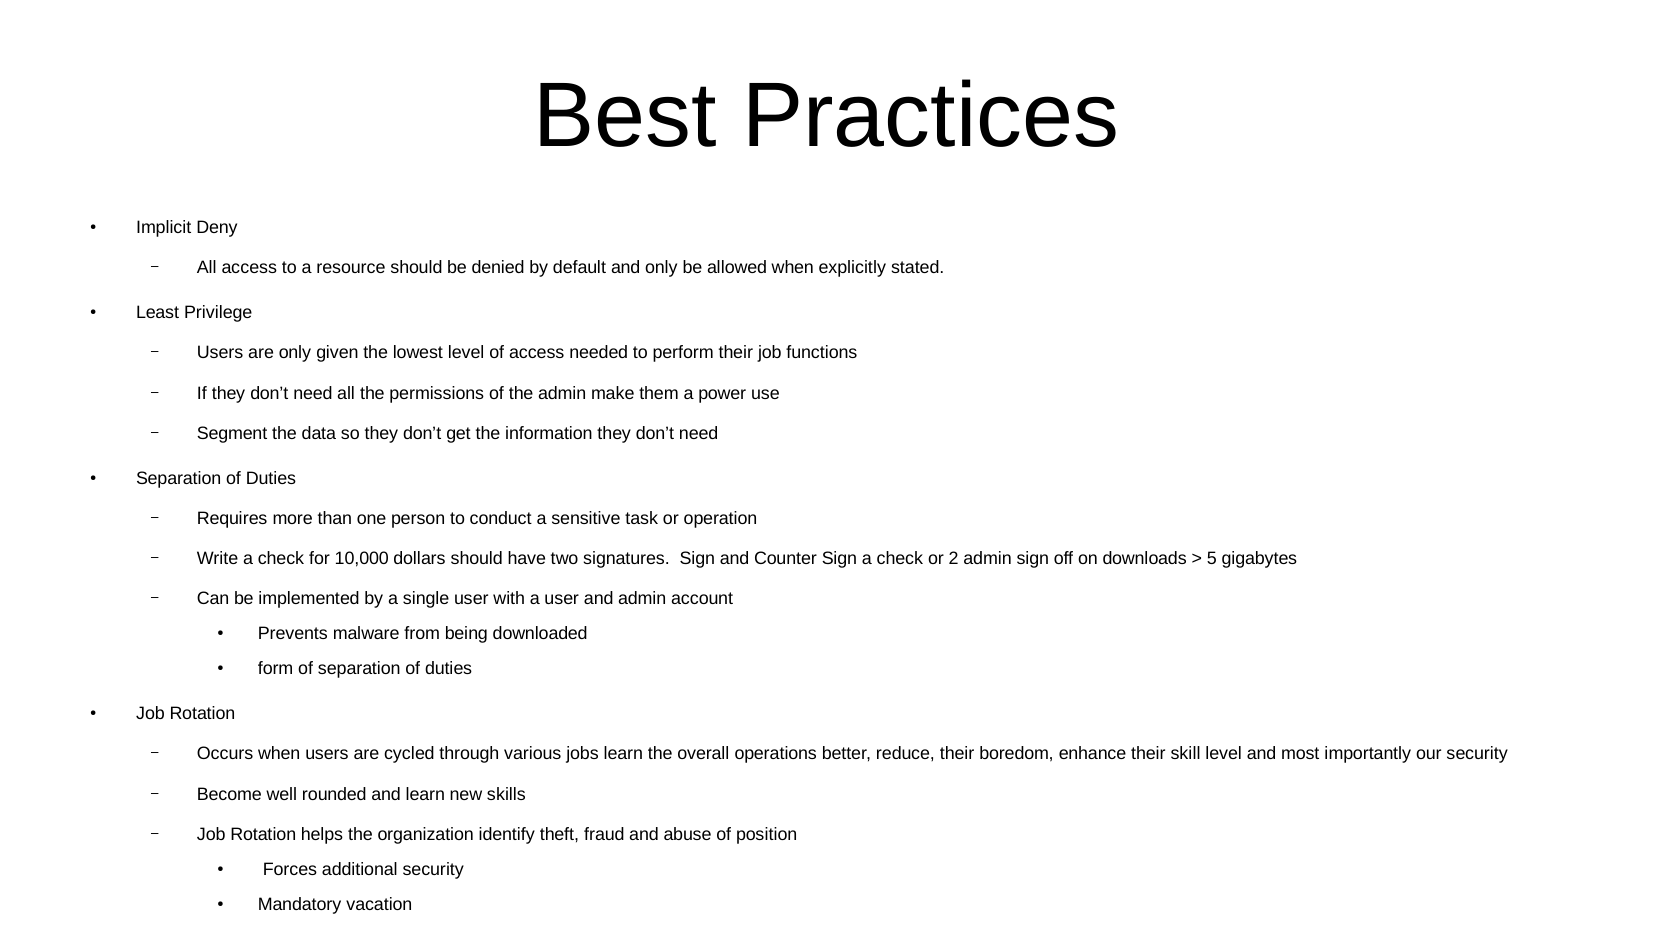

# Best Practices
Implicit Deny
All access to a resource should be denied by default and only be allowed when explicitly stated.
Least Privilege
Users are only given the lowest level of access needed to perform their job functions
If they don’t need all the permissions of the admin make them a power use
Segment the data so they don’t get the information they don’t need
Separation of Duties
Requires more than one person to conduct a sensitive task or operation
Write a check for 10,000 dollars should have two signatures. Sign and Counter Sign a check or 2 admin sign off on downloads > 5 gigabytes
Can be implemented by a single user with a user and admin account
Prevents malware from being downloaded
form of separation of duties
Job Rotation
Occurs when users are cycled through various jobs learn the overall operations better, reduce, their boredom, enhance their skill level and most importantly our security
Become well rounded and learn new skills
Job Rotation helps the organization identify theft, fraud and abuse of position
 Forces additional security
Mandatory vacation